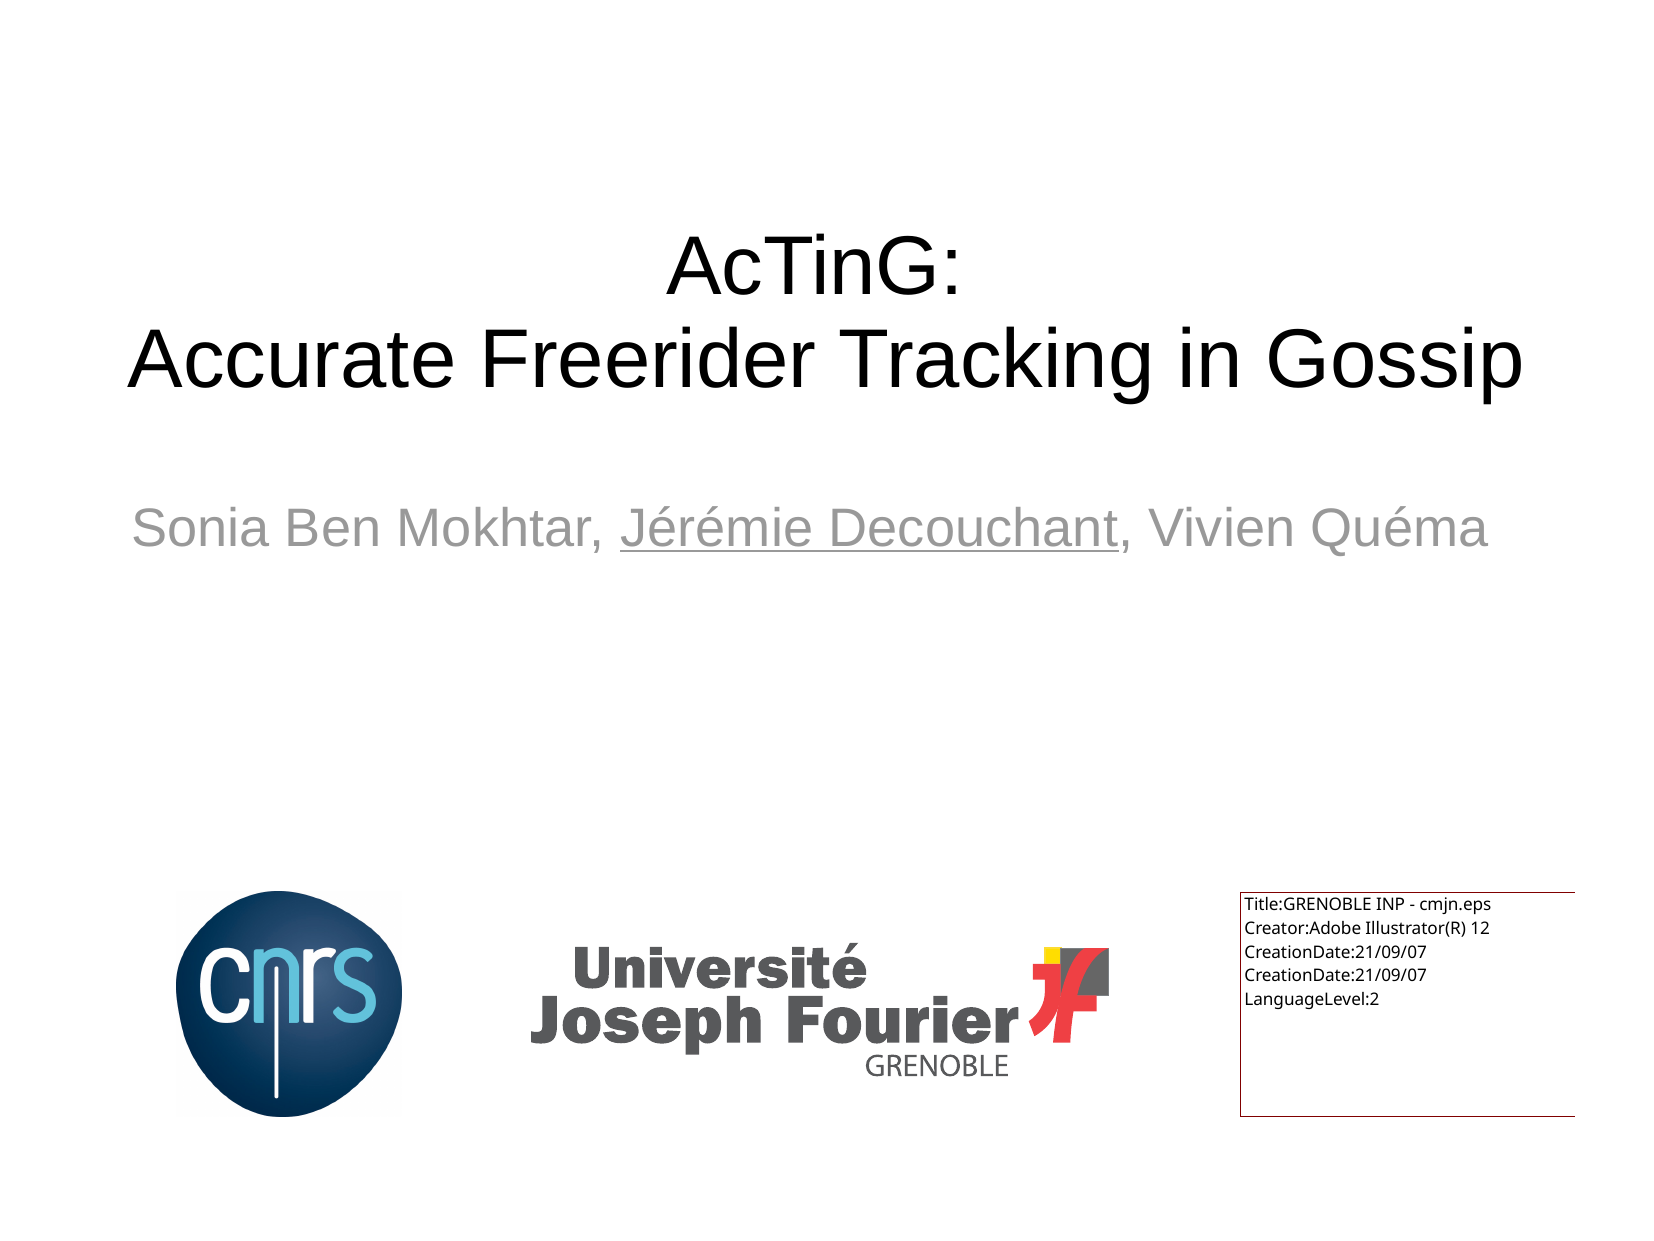

# AcTinG: Accurate Freerider Tracking in Gossip
Sonia Ben Mokhtar, Jérémie Decouchant, Vivien Quéma